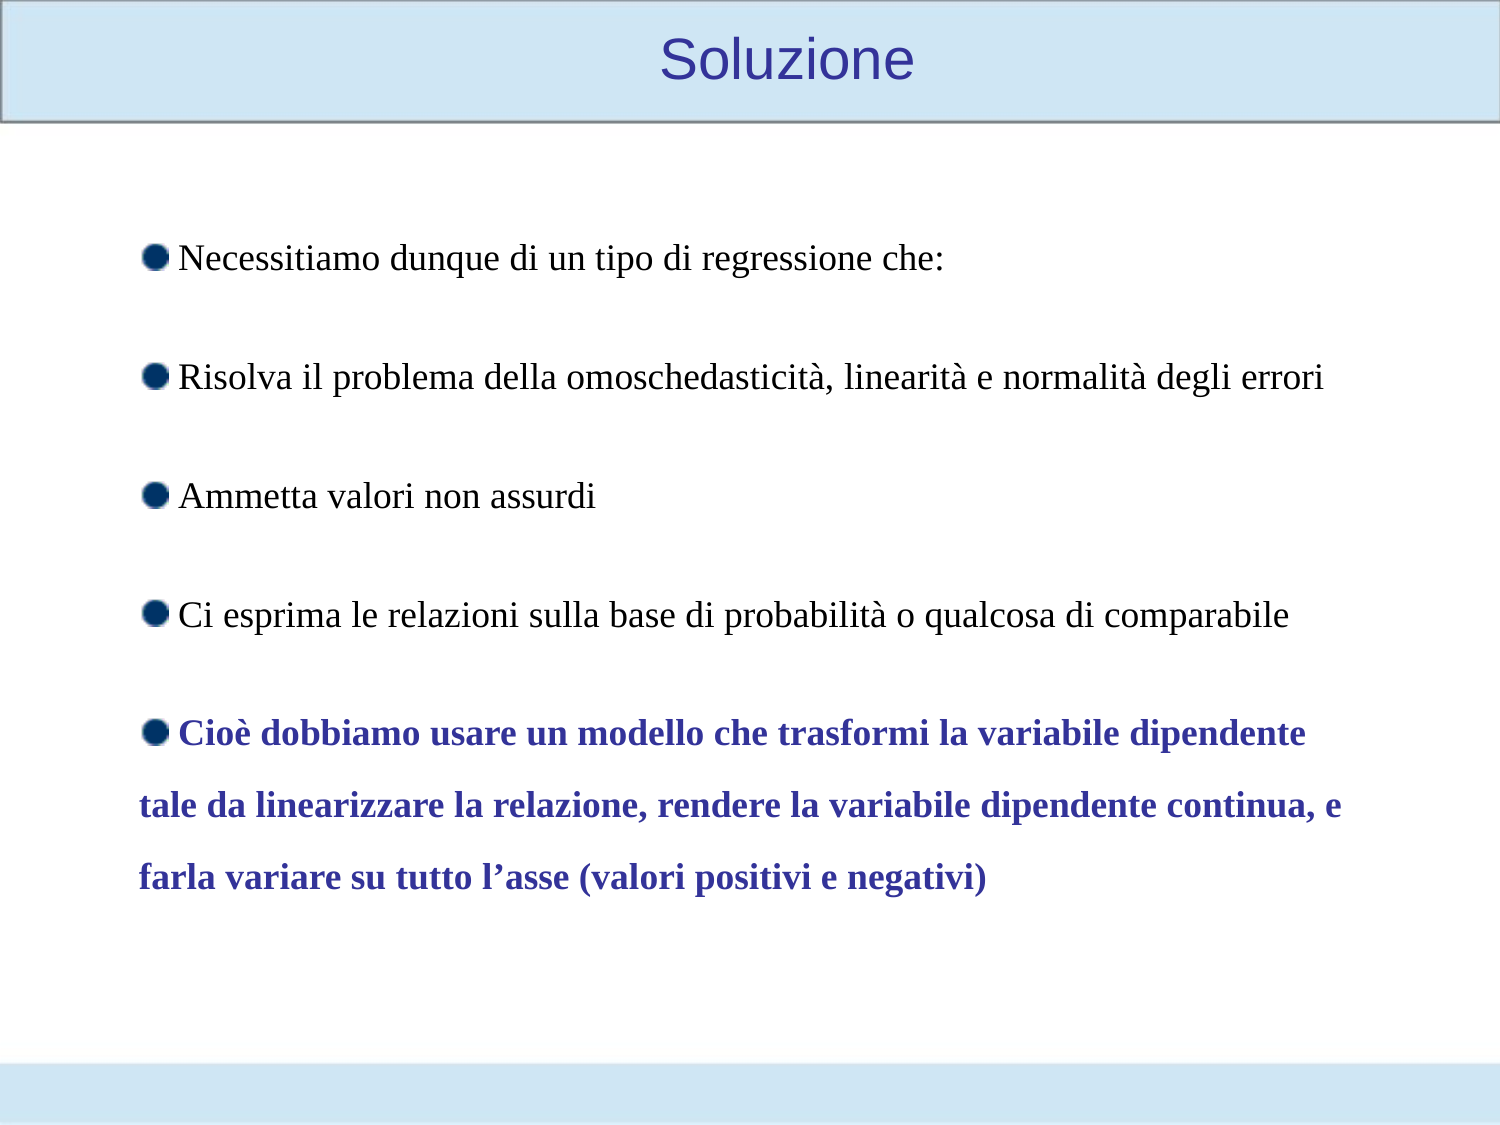

# Soluzione
 Necessitiamo dunque di un tipo di regressione che:
 Risolva il problema della omoschedasticità, linearità e normalità degli errori
 Ammetta valori non assurdi
 Ci esprima le relazioni sulla base di probabilità o qualcosa di comparabile
 Cioè dobbiamo usare un modello che trasformi la variabile dipendente tale da linearizzare la relazione, rendere la variabile dipendente continua, e farla variare su tutto l’asse (valori positivi e negativi)